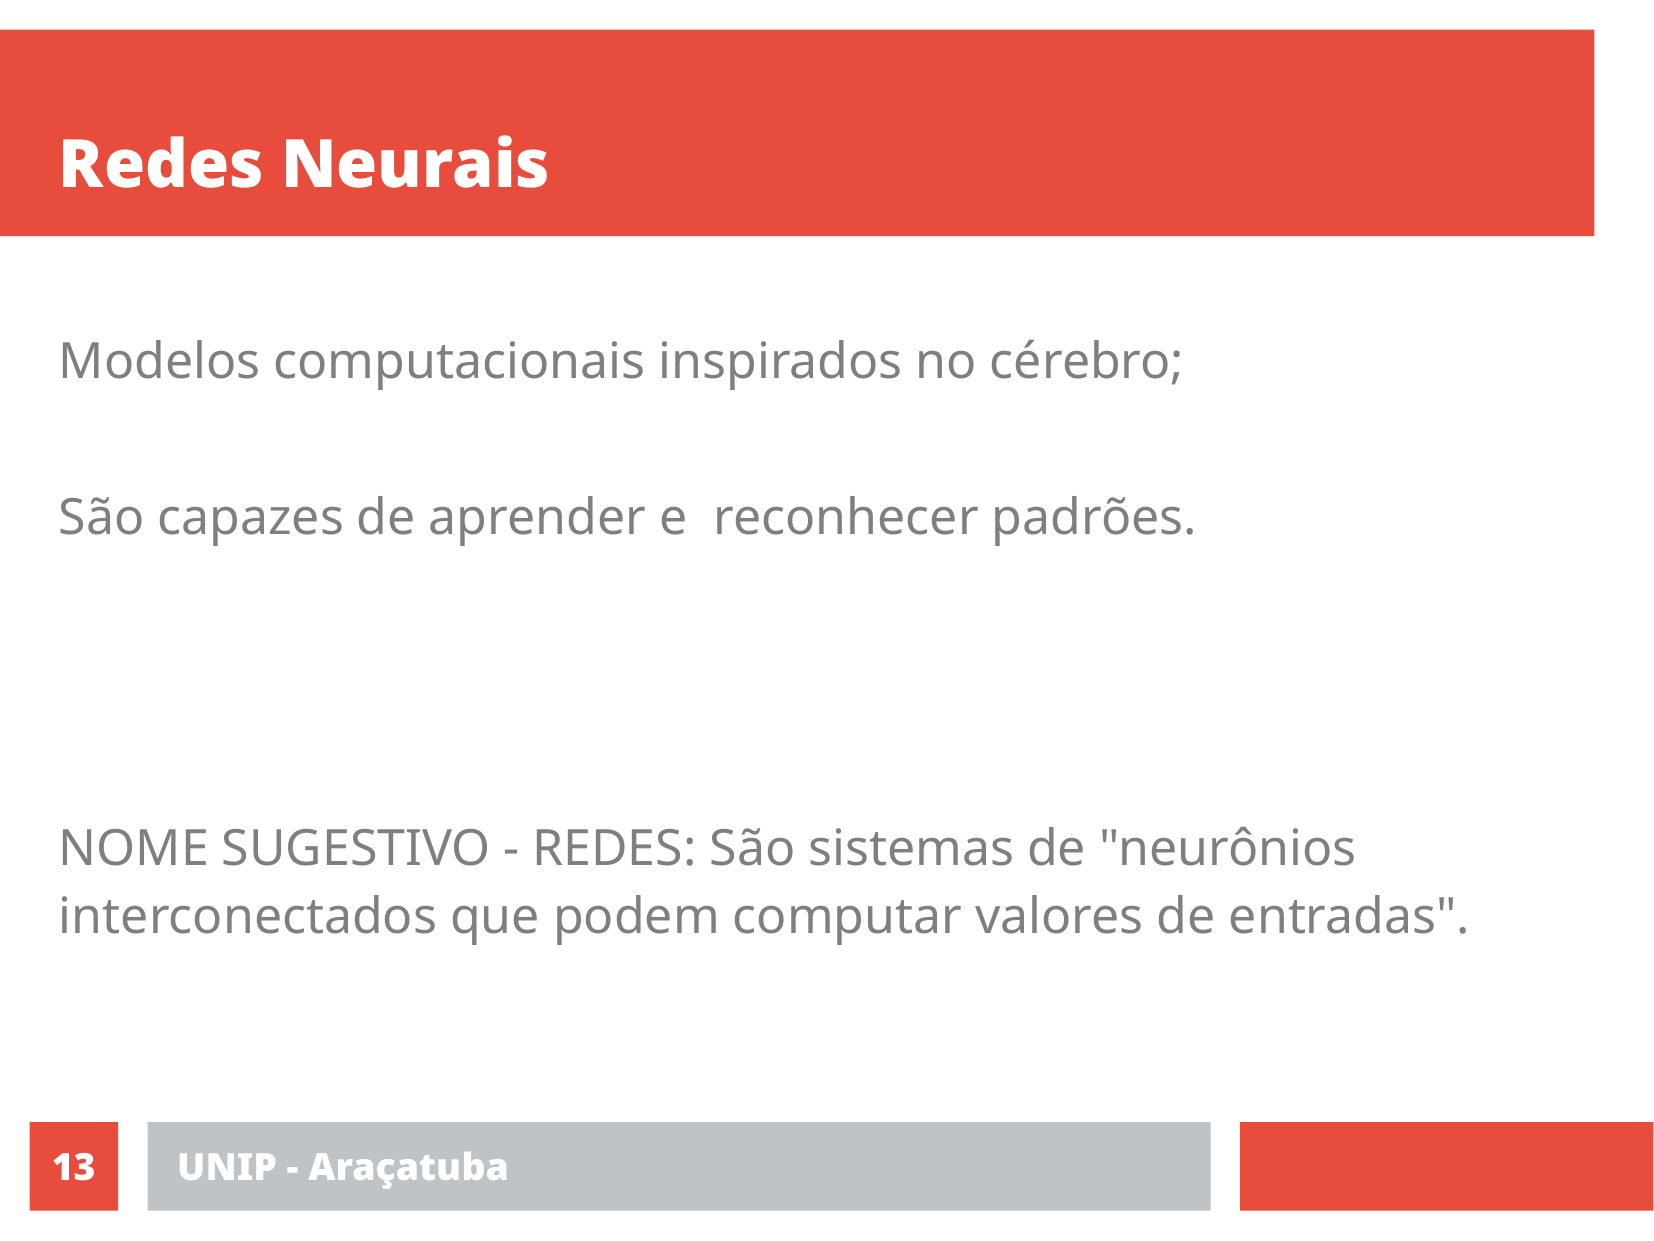

# Redes Neurais
Modelos computacionais inspirados no cérebro;
São capazes de aprender e reconhecer padrões.
NOME SUGESTIVO - REDES: São sistemas de "neurônios interconectados que podem computar valores de entradas".
13
UNIP - Araçatuba